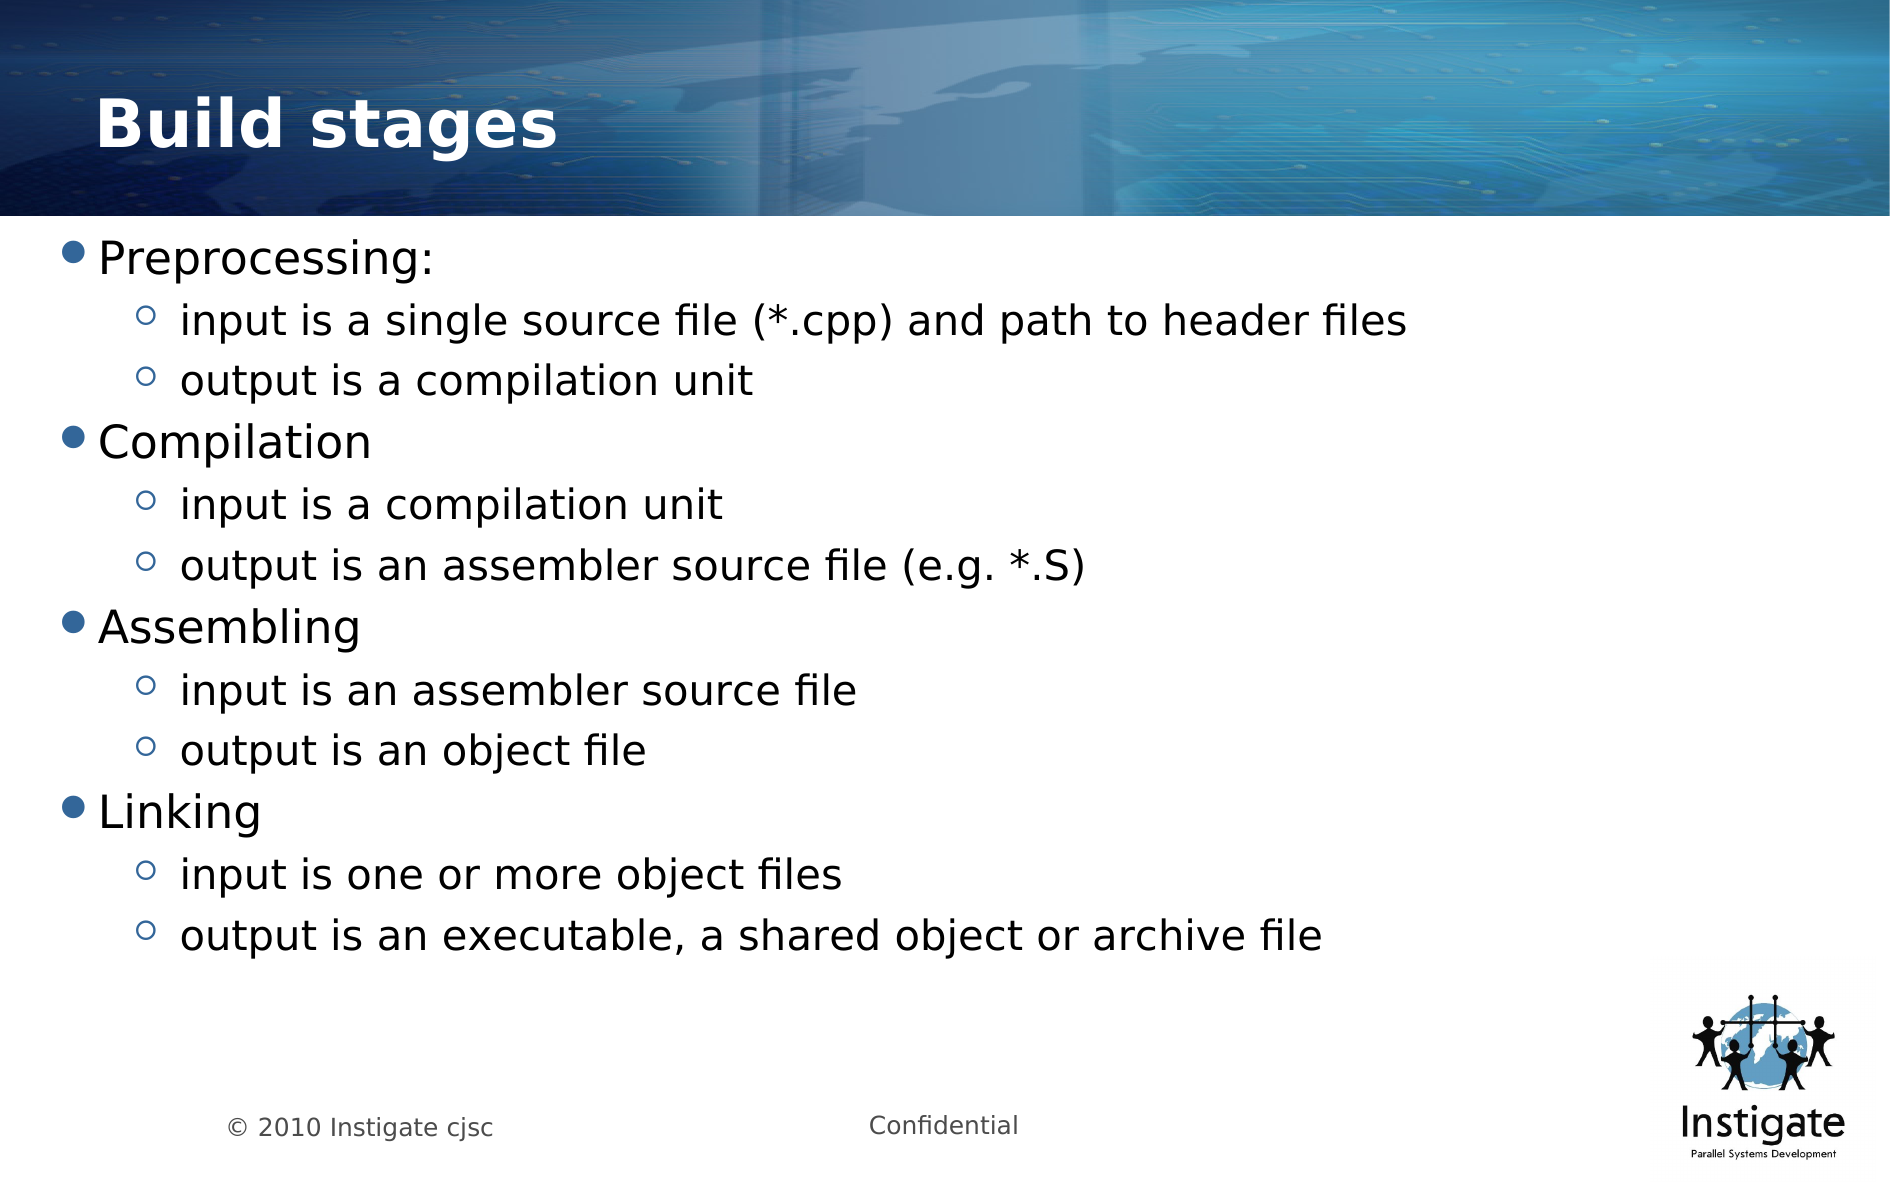

# Build stages
Preprocessing:
input is a single source file (*.cpp) and path to header files
output is a compilation unit
Compilation
input is a compilation unit
output is an assembler source file (e.g. *.S)
Assembling
input is an assembler source file
output is an object file
Linking
input is one or more object files
output is an executable, a shared object or archive file